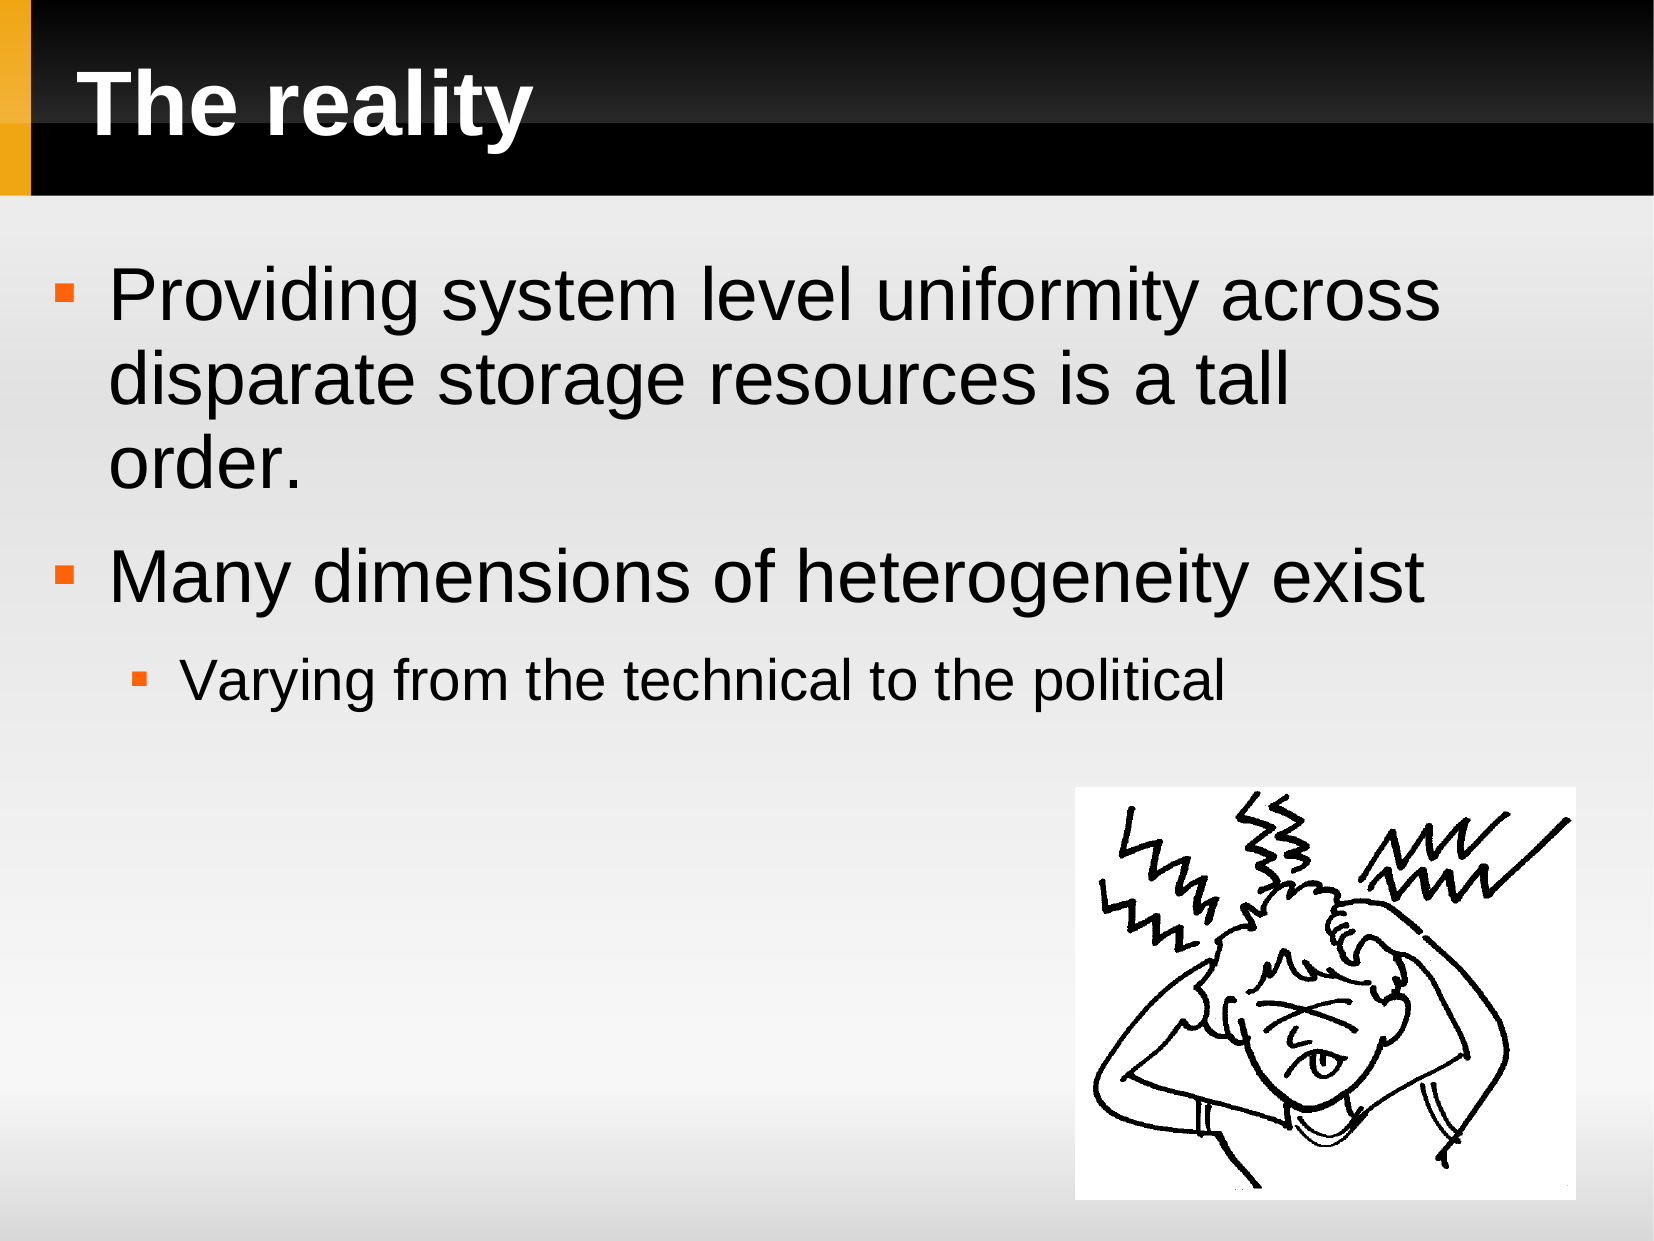

# The reality
Providing system level uniformity across disparate storage resources is a tall order.
Many dimensions of heterogeneity exist
Varying from the technical to the political